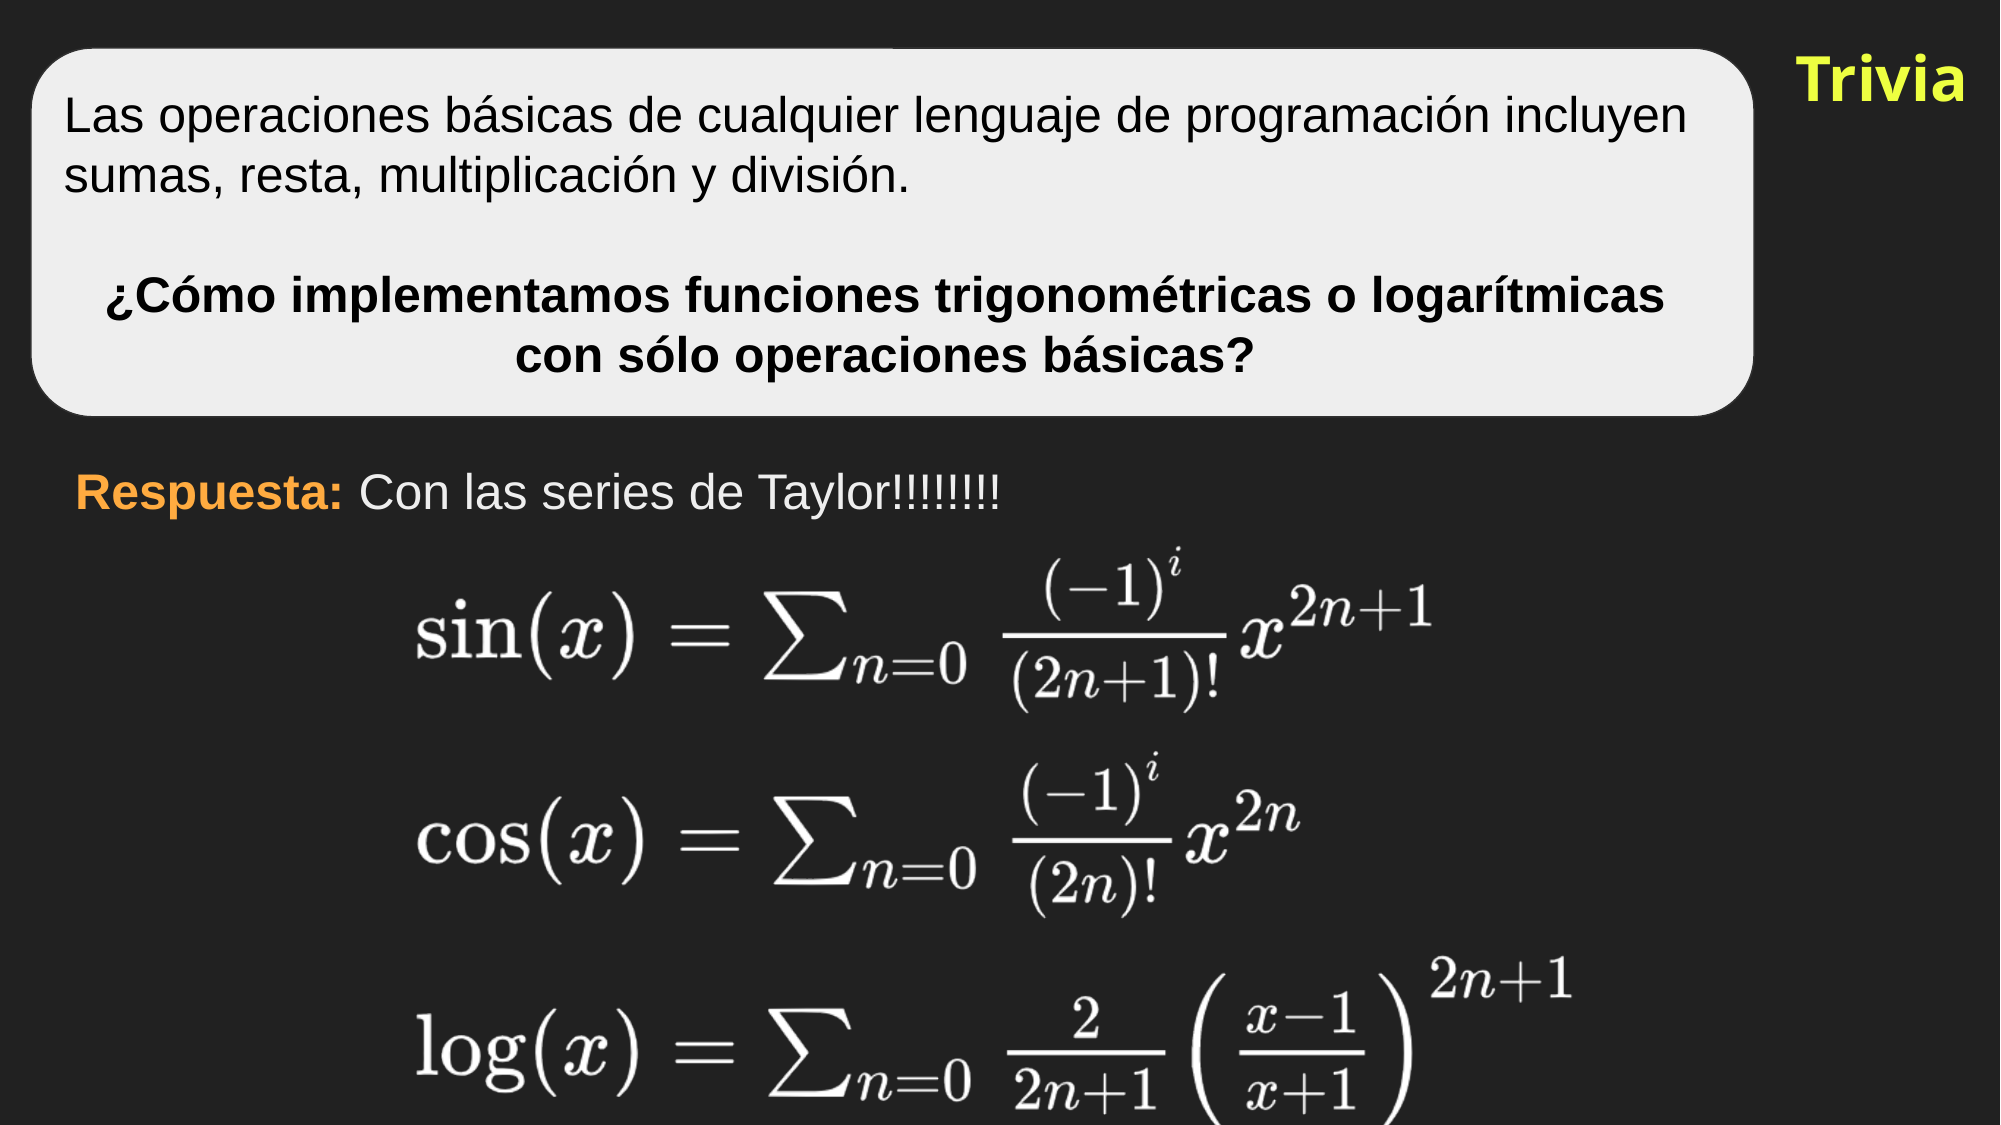

# Trivia
Las operaciones básicas de cualquier lenguaje de programación incluyen sumas, resta, multiplicación y división.
¿Cómo implementamos funciones trigonométricas o logarítmicas con sólo operaciones básicas?
Respuesta: Con las series de Taylor!!!!!!!!